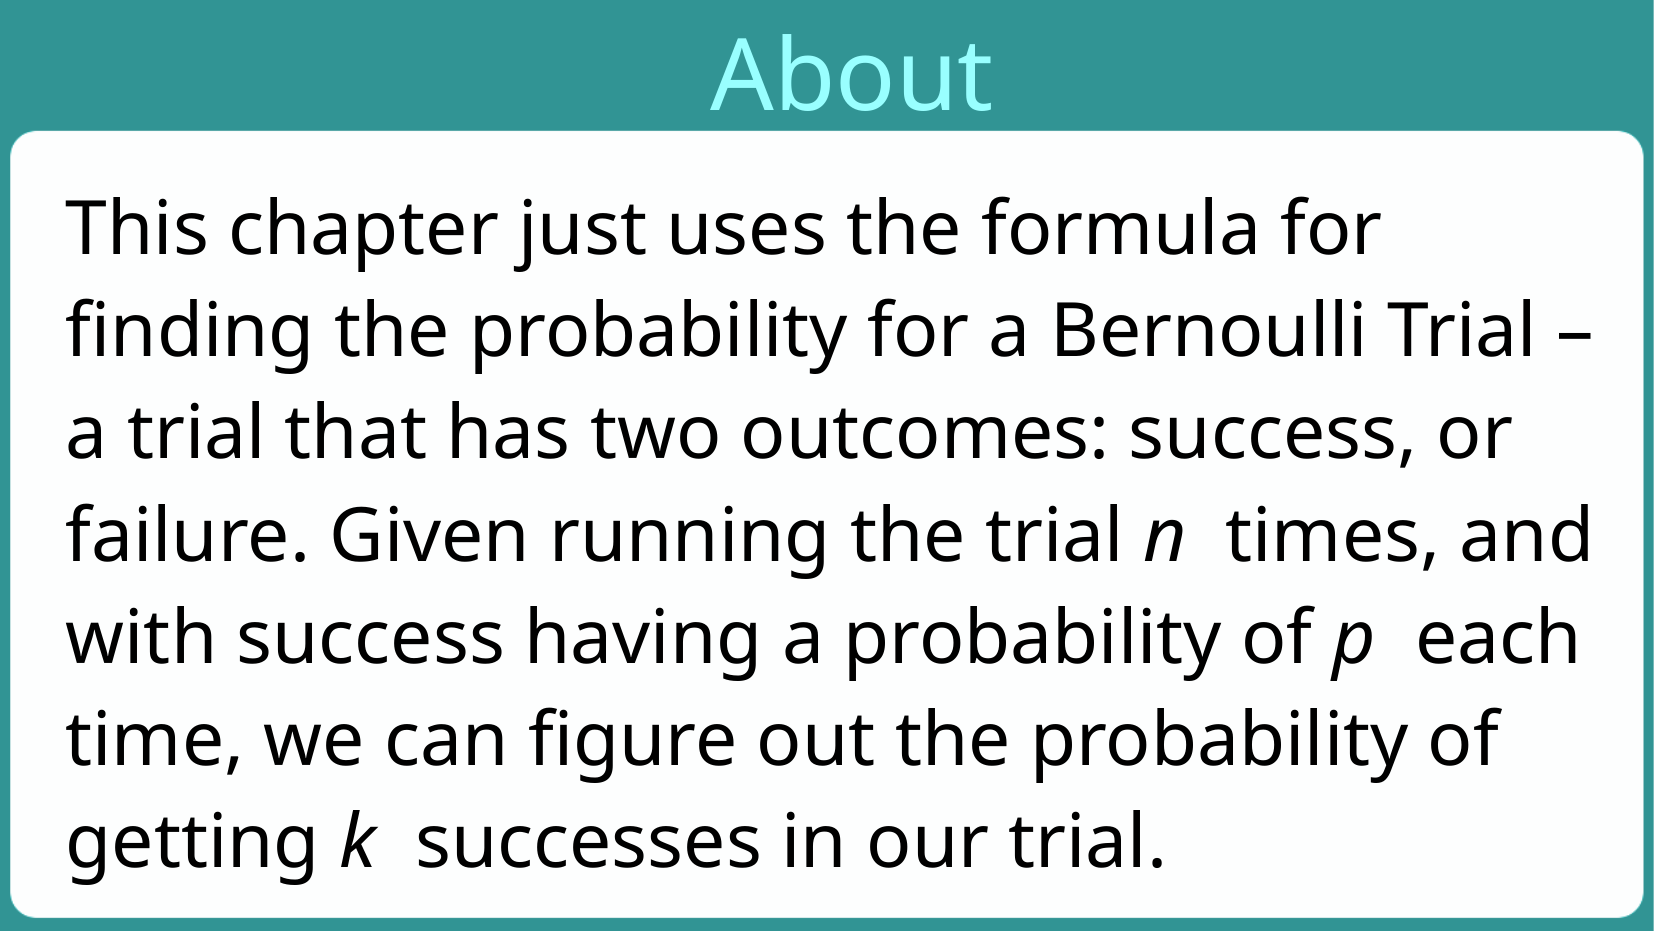

# About
This chapter just uses the formula for finding the probability for a Bernoulli Trial – a trial that has two outcomes: success, or failure. Given running the trial n times, and with success having a probability of p each time, we can figure out the probability of getting k successes in our trial.